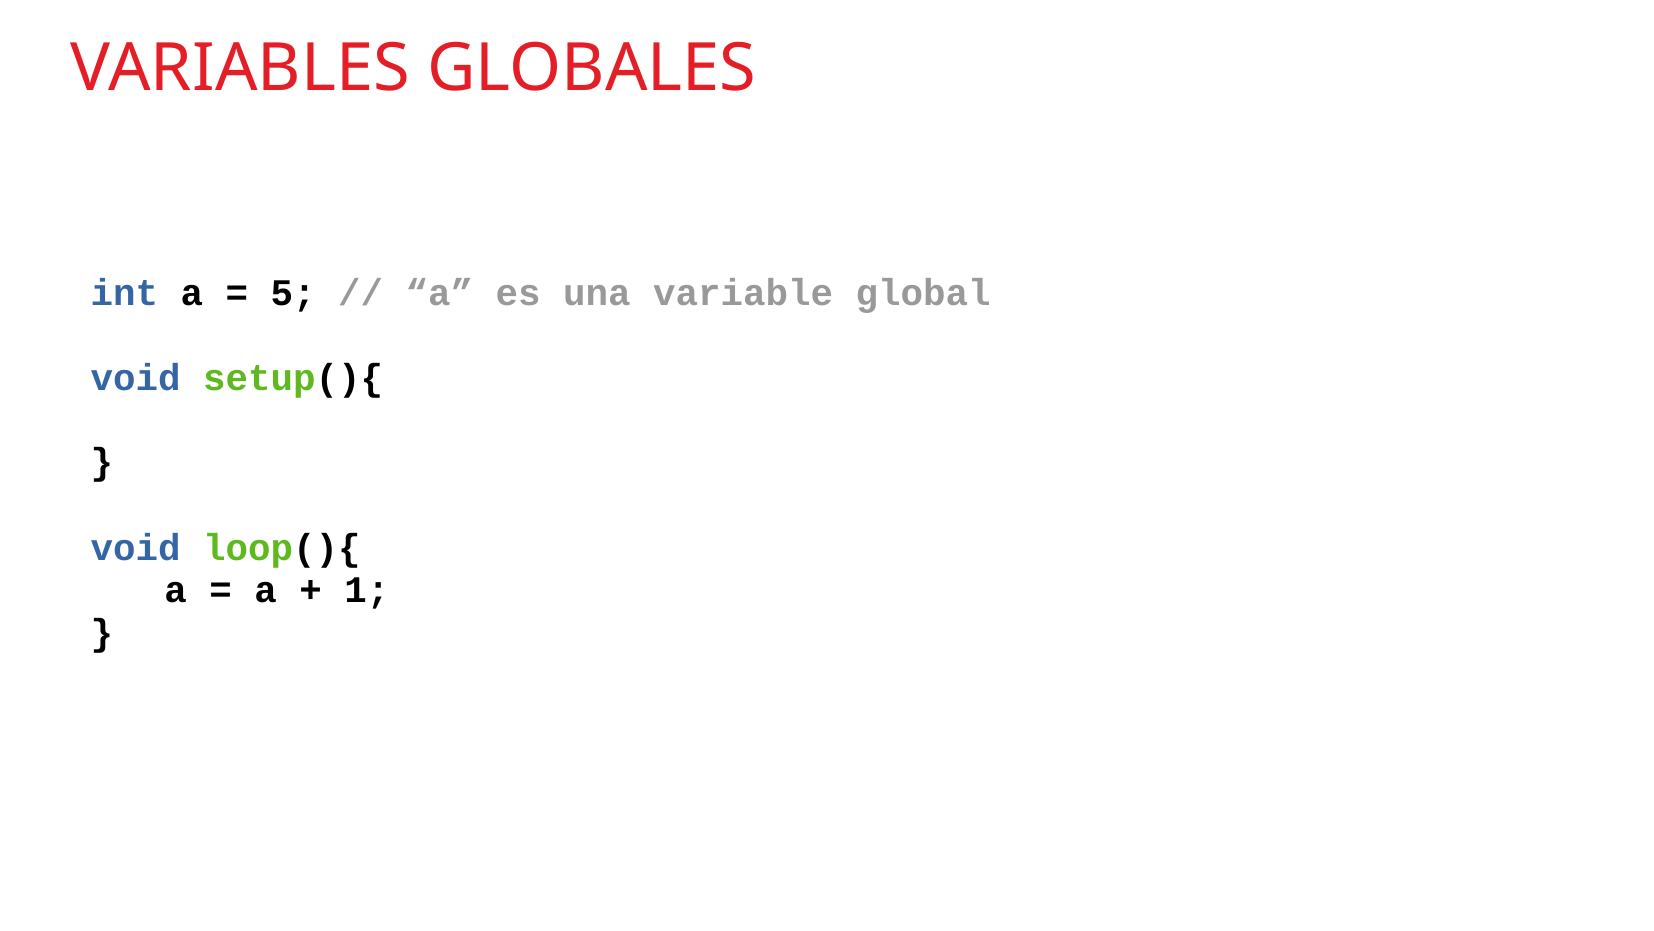

# VARIABLES GLOBALES
int a = 5; // “a” es una variable global
void setup(){
}
void loop(){
	a = a + 1;
}